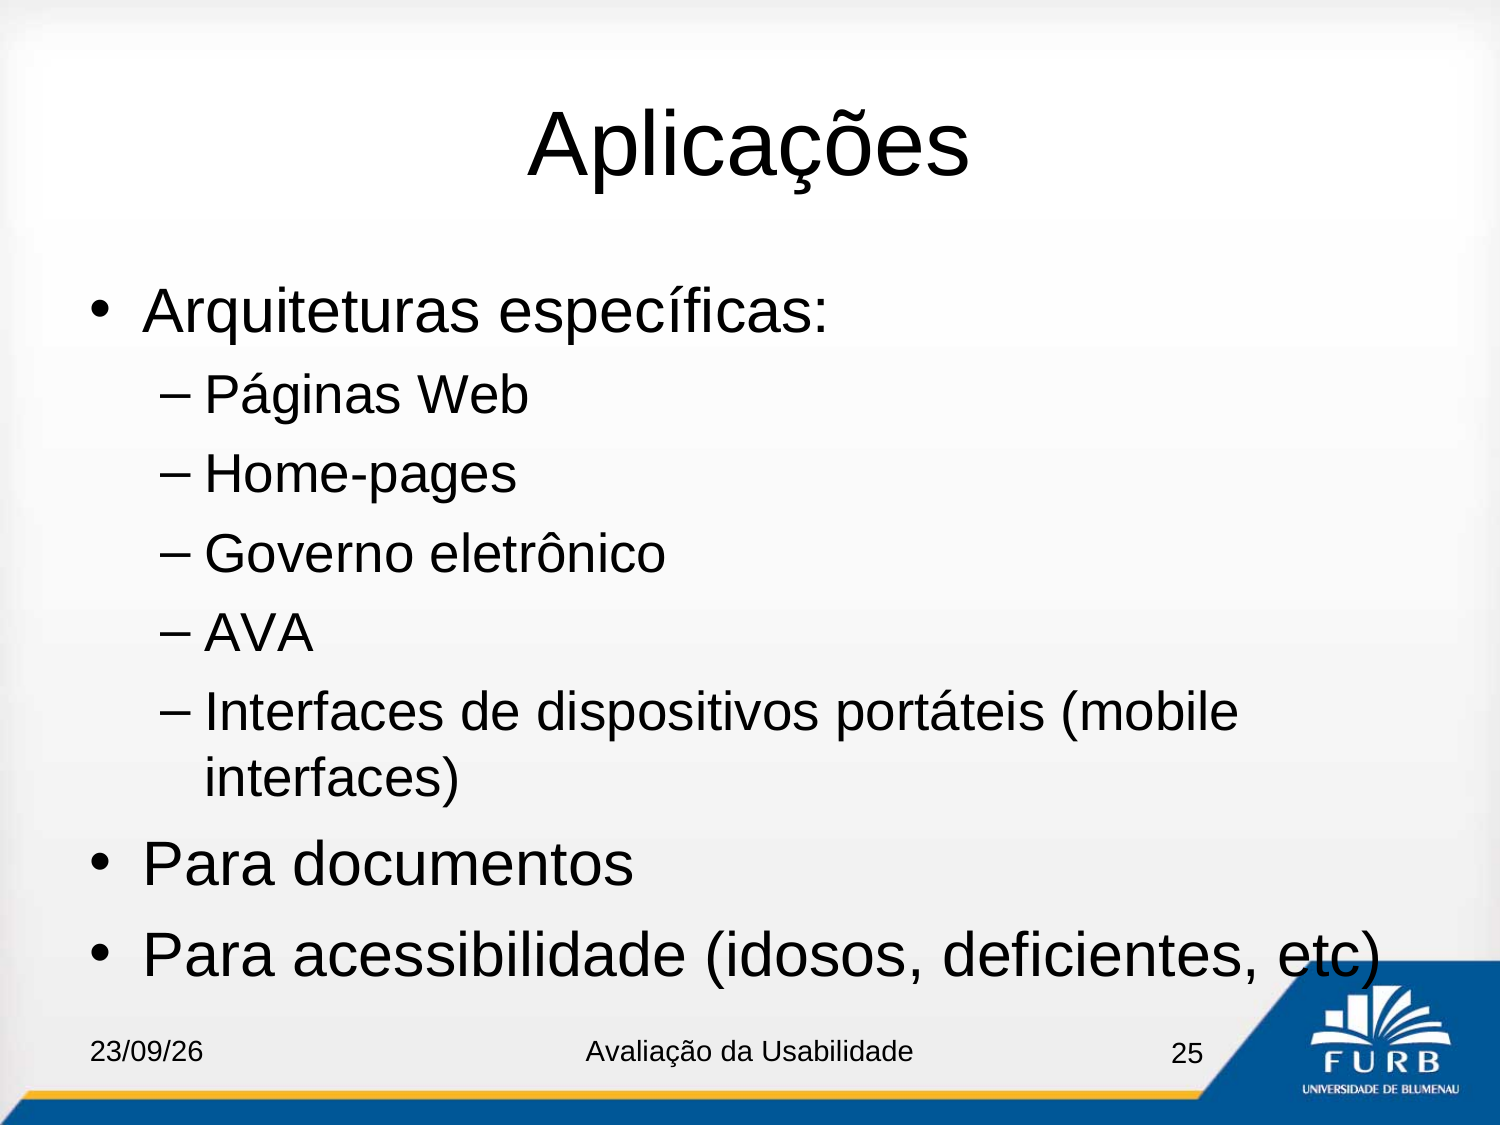

# Aplicações
Arquiteturas específicas:
Páginas Web
Home-pages
Governo eletrônico
AVA
Interfaces de dispositivos portáteis (mobile interfaces)
Para documentos
Para acessibilidade (idosos, deficientes, etc)
Avaliação da Usabilidade
25